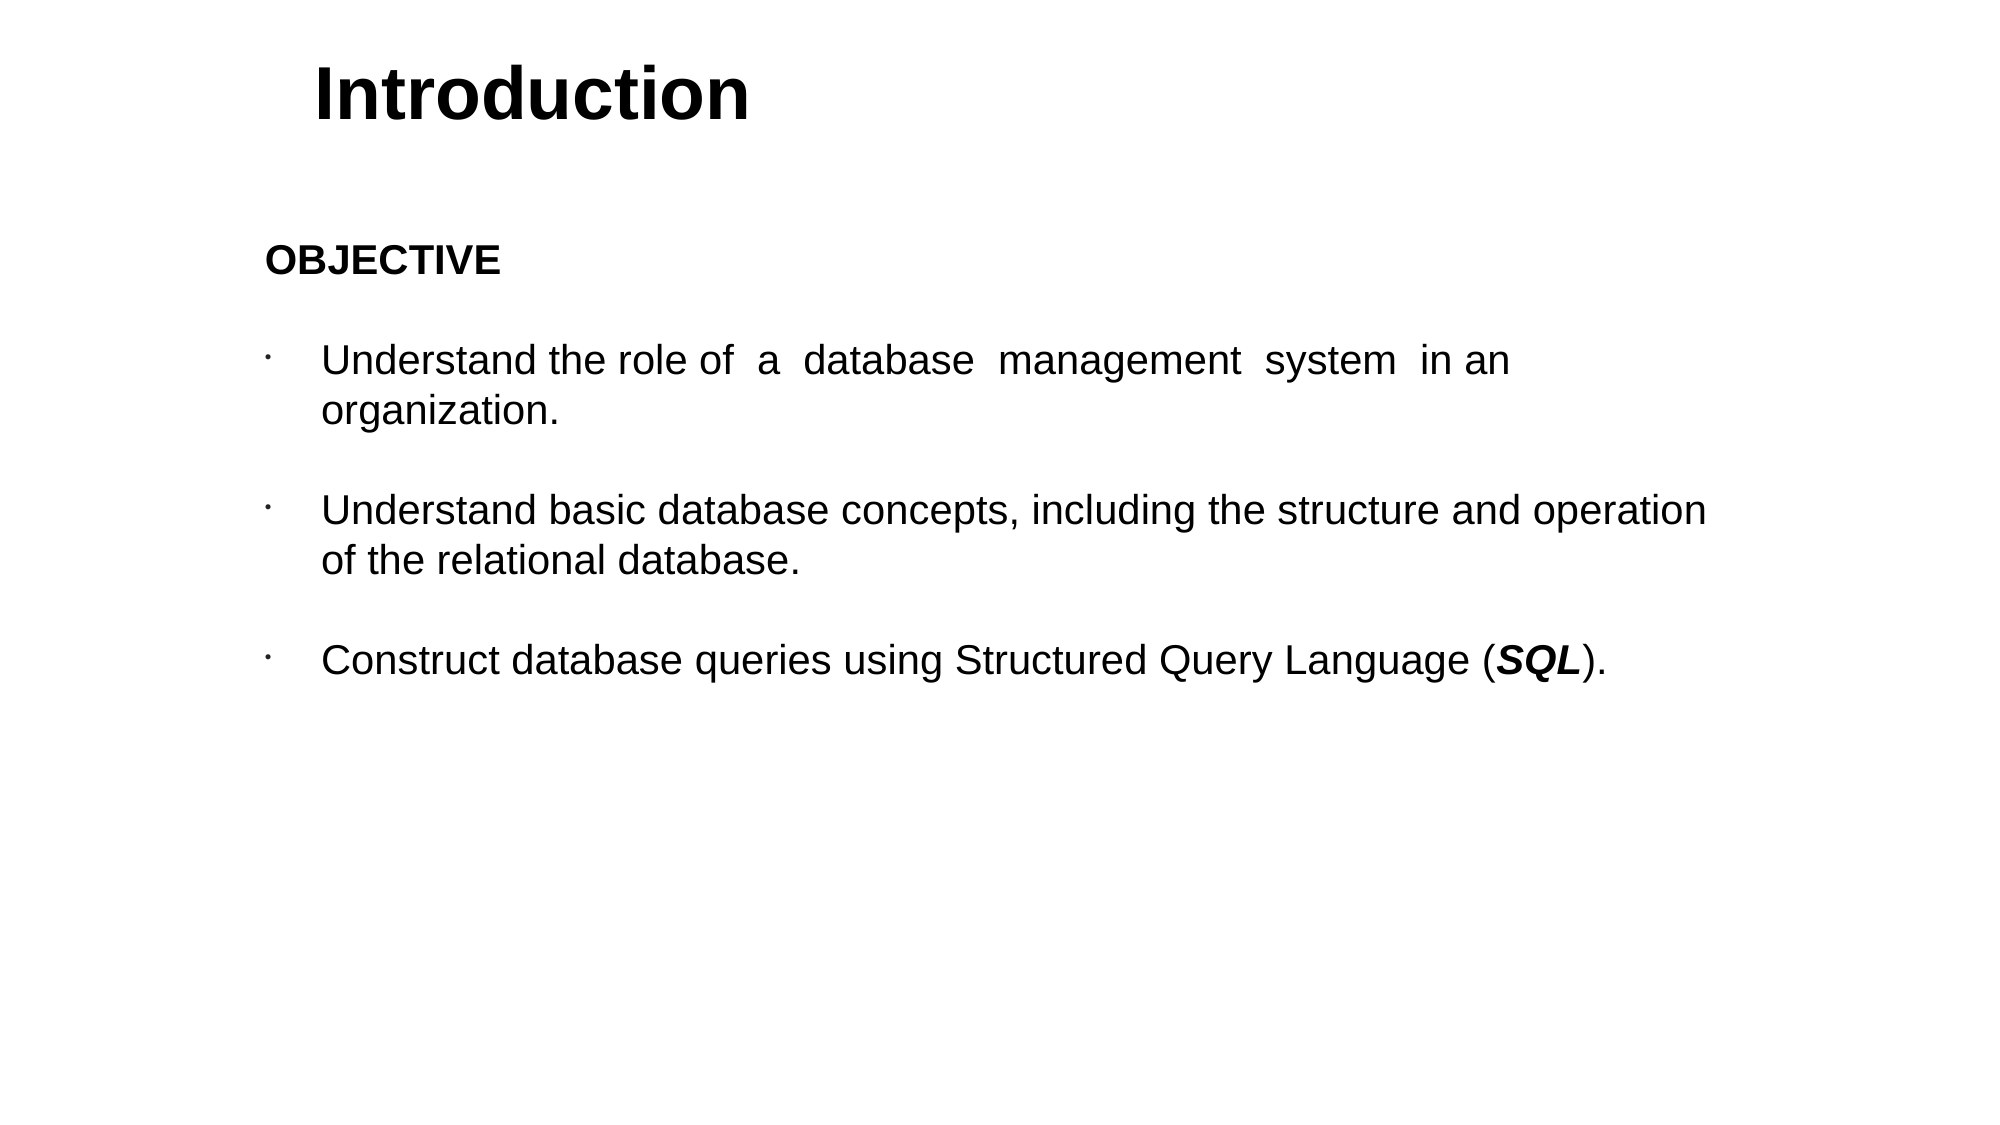

Introduction
OBJECTIVE
Understand the role of a database management system in an organization.
Understand basic database concepts, including the structure and operation of the relational database.
Construct database queries using Structured Query Language (SQL).